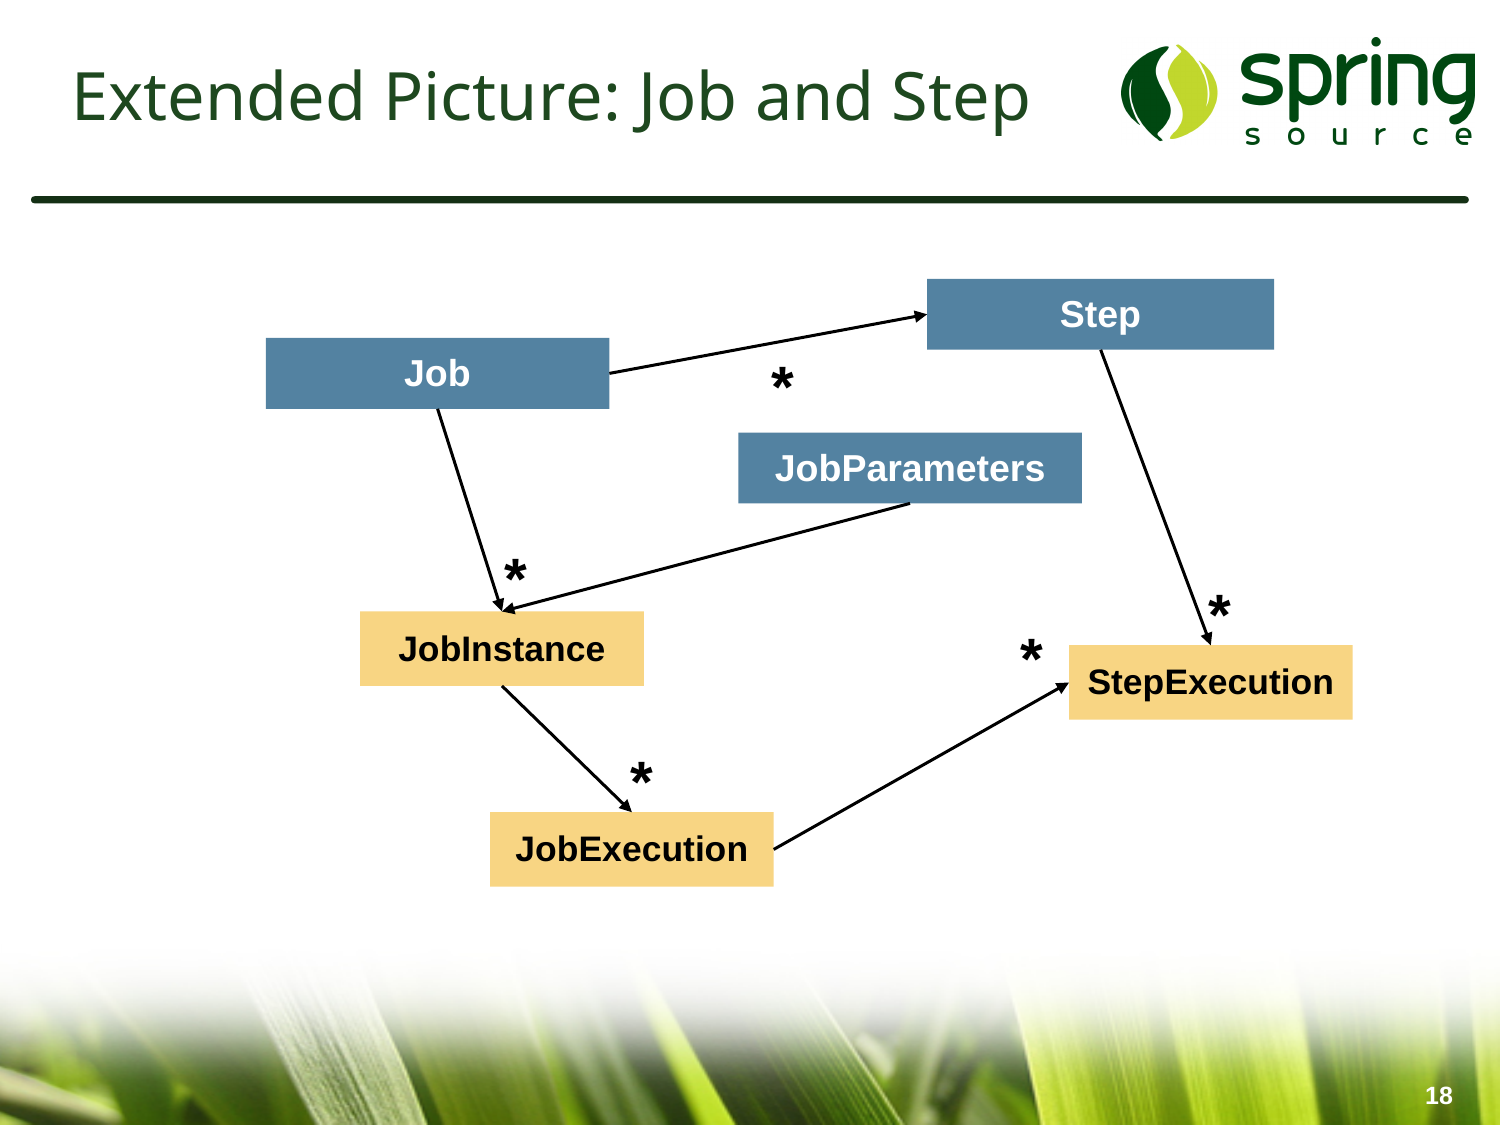

# Extended Picture: Job and Step
Step
Job
*
JobParameters
*
*
JobInstance
*
StepExecution
*
JobExecution